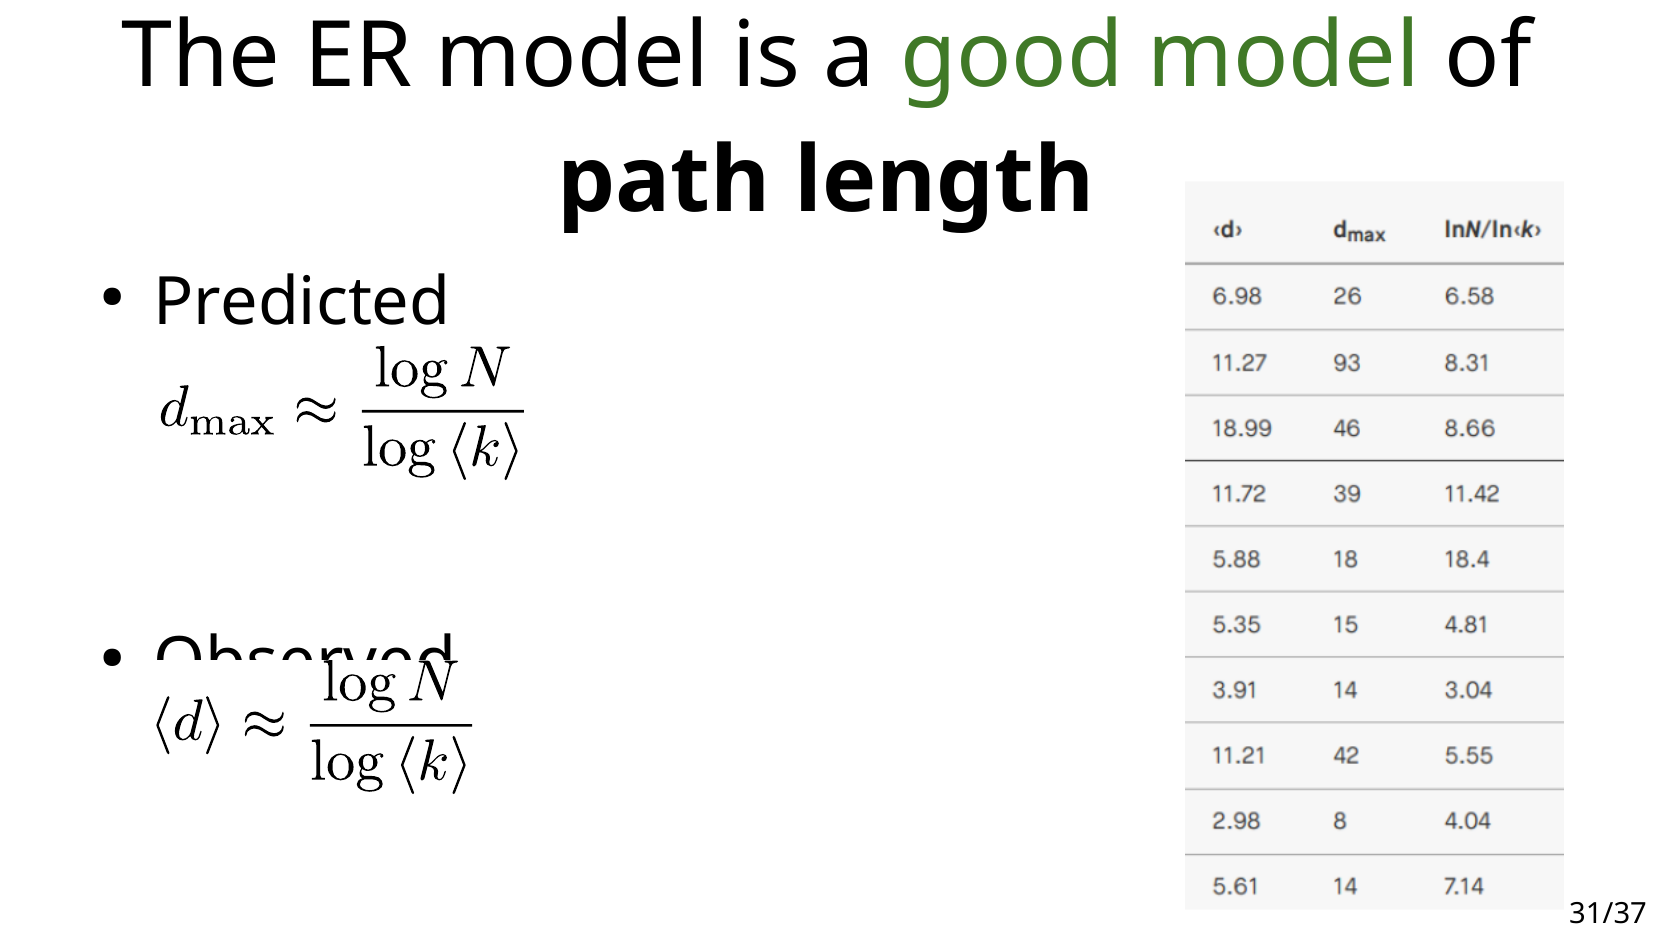

# The ER model is a good model of path length
Predicted
Observed
31